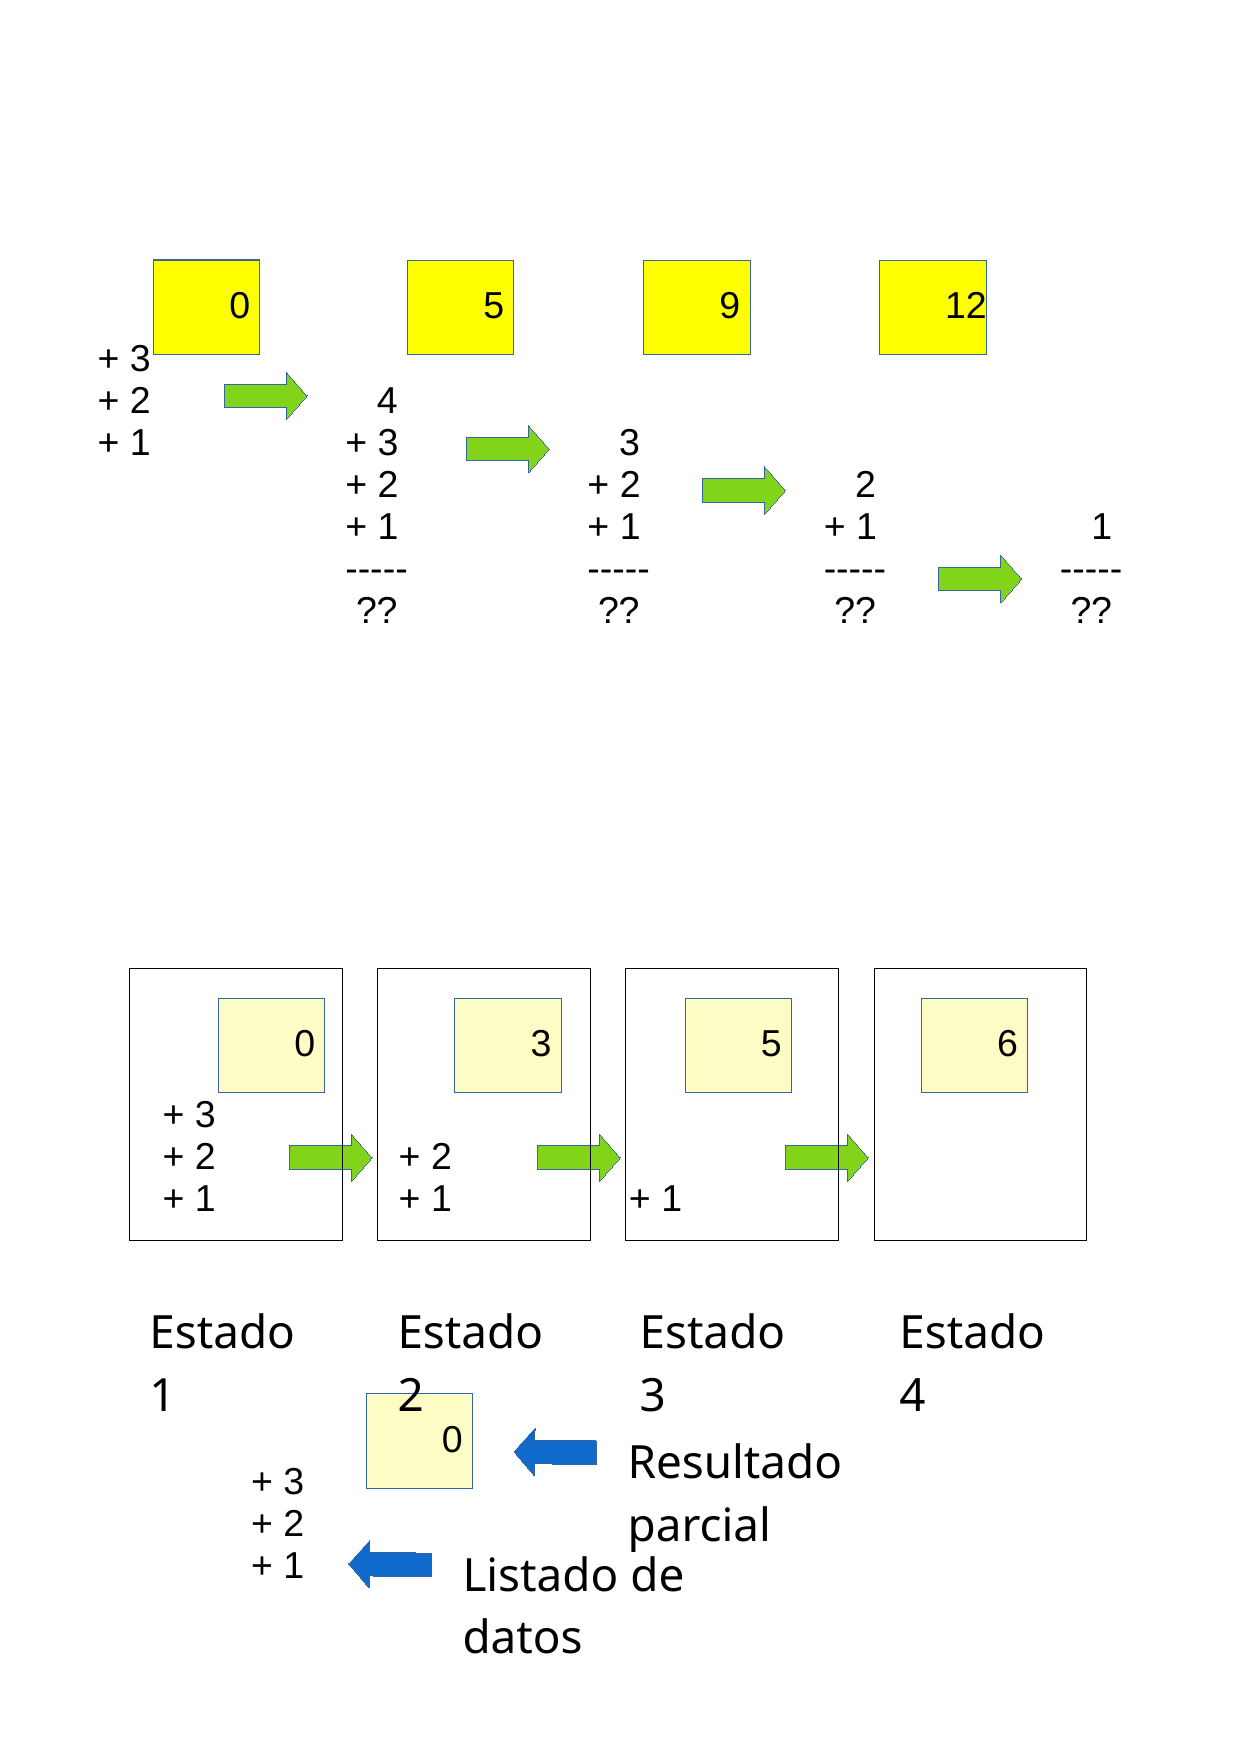

0
 0
 0
 0
 0
 5
 9
 12
+ 3
+ 2
+ 1
 4
+ 3
+ 2
+ 1
-----
 ??
 3
+ 2
+ 1
-----
 ??
 2
+ 1
-----
 ??
 1 -----
 ??
 0
 0
 0
 0
 0
 3
 5
 6
+ 3
+ 2
+ 1
+ 2
+ 1
+ 1
Estado 1
Estado 2
Estado 3
Estado 4
+ 3
+ 2
+ 1
 0
Resultado parcial
Listado de datos